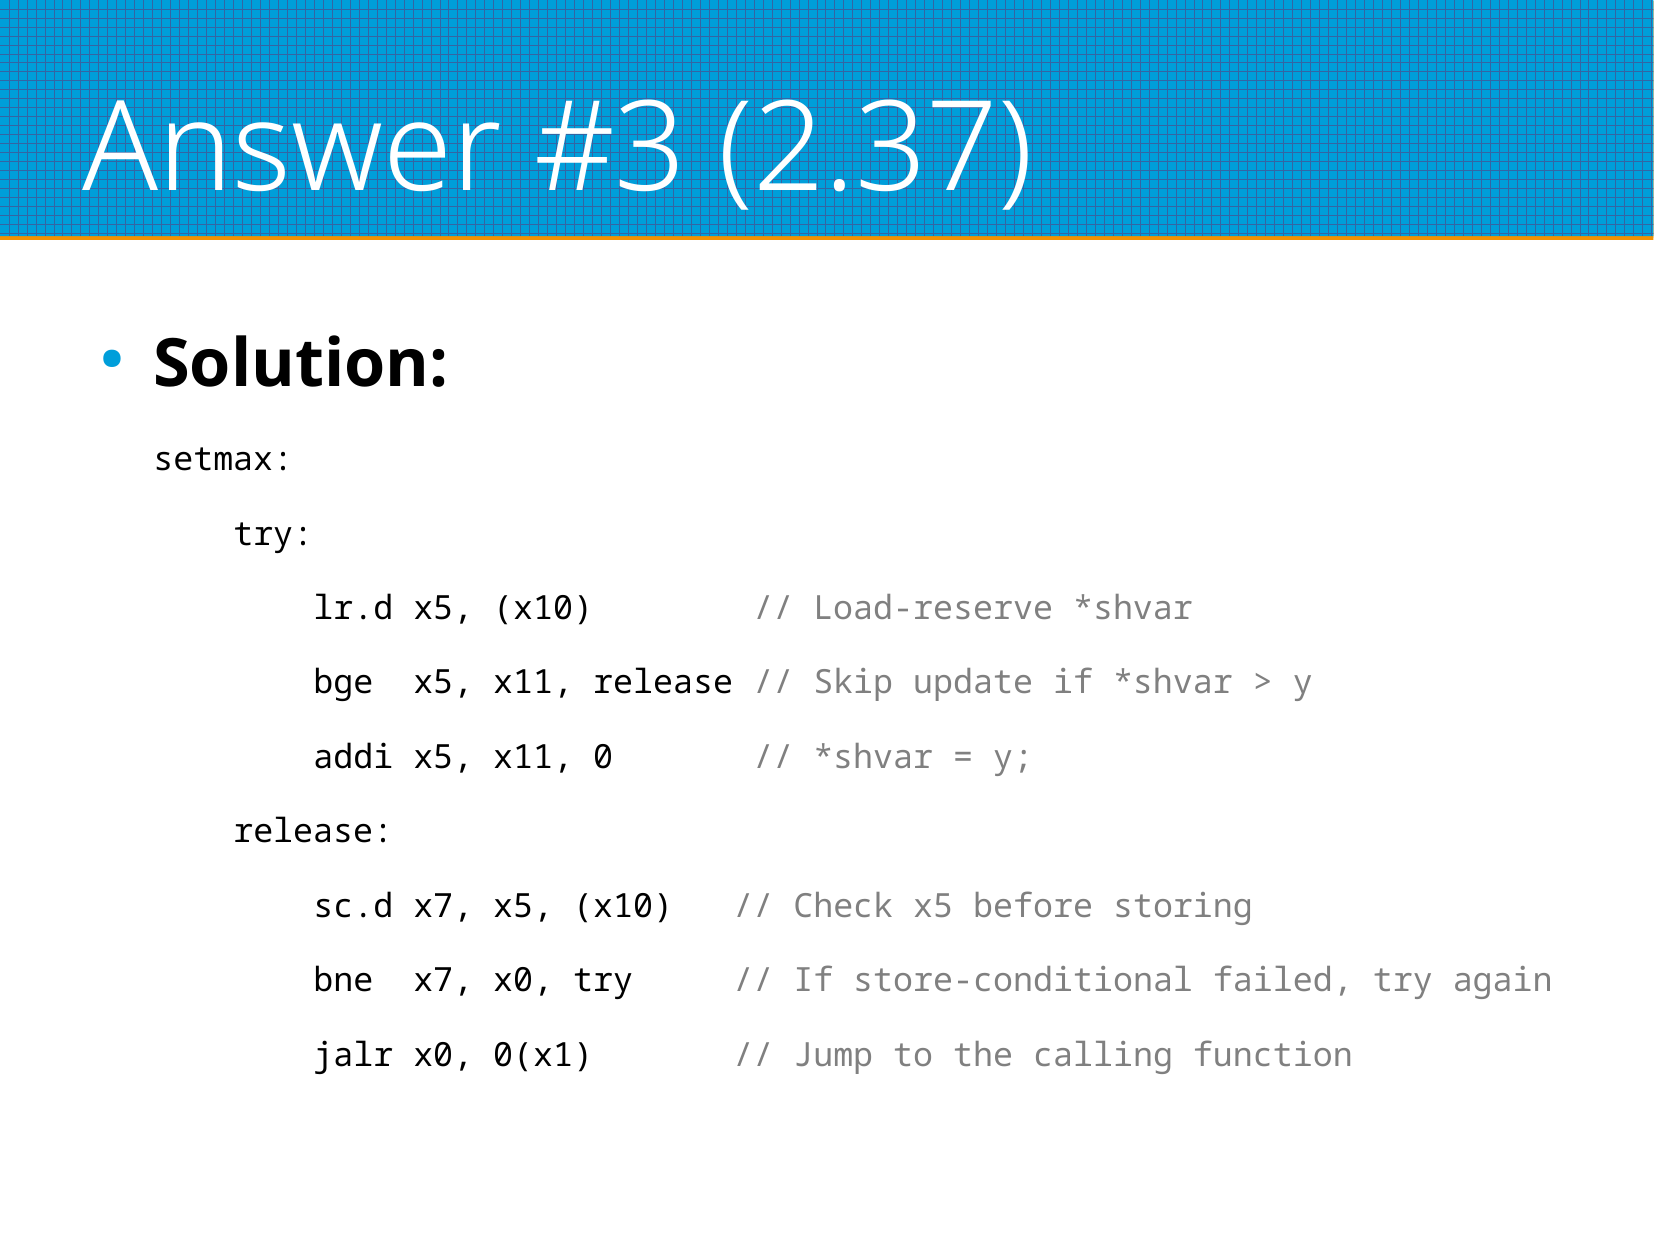

# Answer #3 (2.37)
Solution:
setmax:
 try:
 lr.d x5, (x10) // Load-reserve *shvar
 bge x5, x11, release // Skip update if *shvar > y
 addi x5, x11, 0 // *shvar = y;
 release:
 sc.d x7, x5, (x10) // Check x5 before storing
 bne x7, x0, try // If store-conditional failed, try again
 jalr x0, 0(x1) // Jump to the calling function